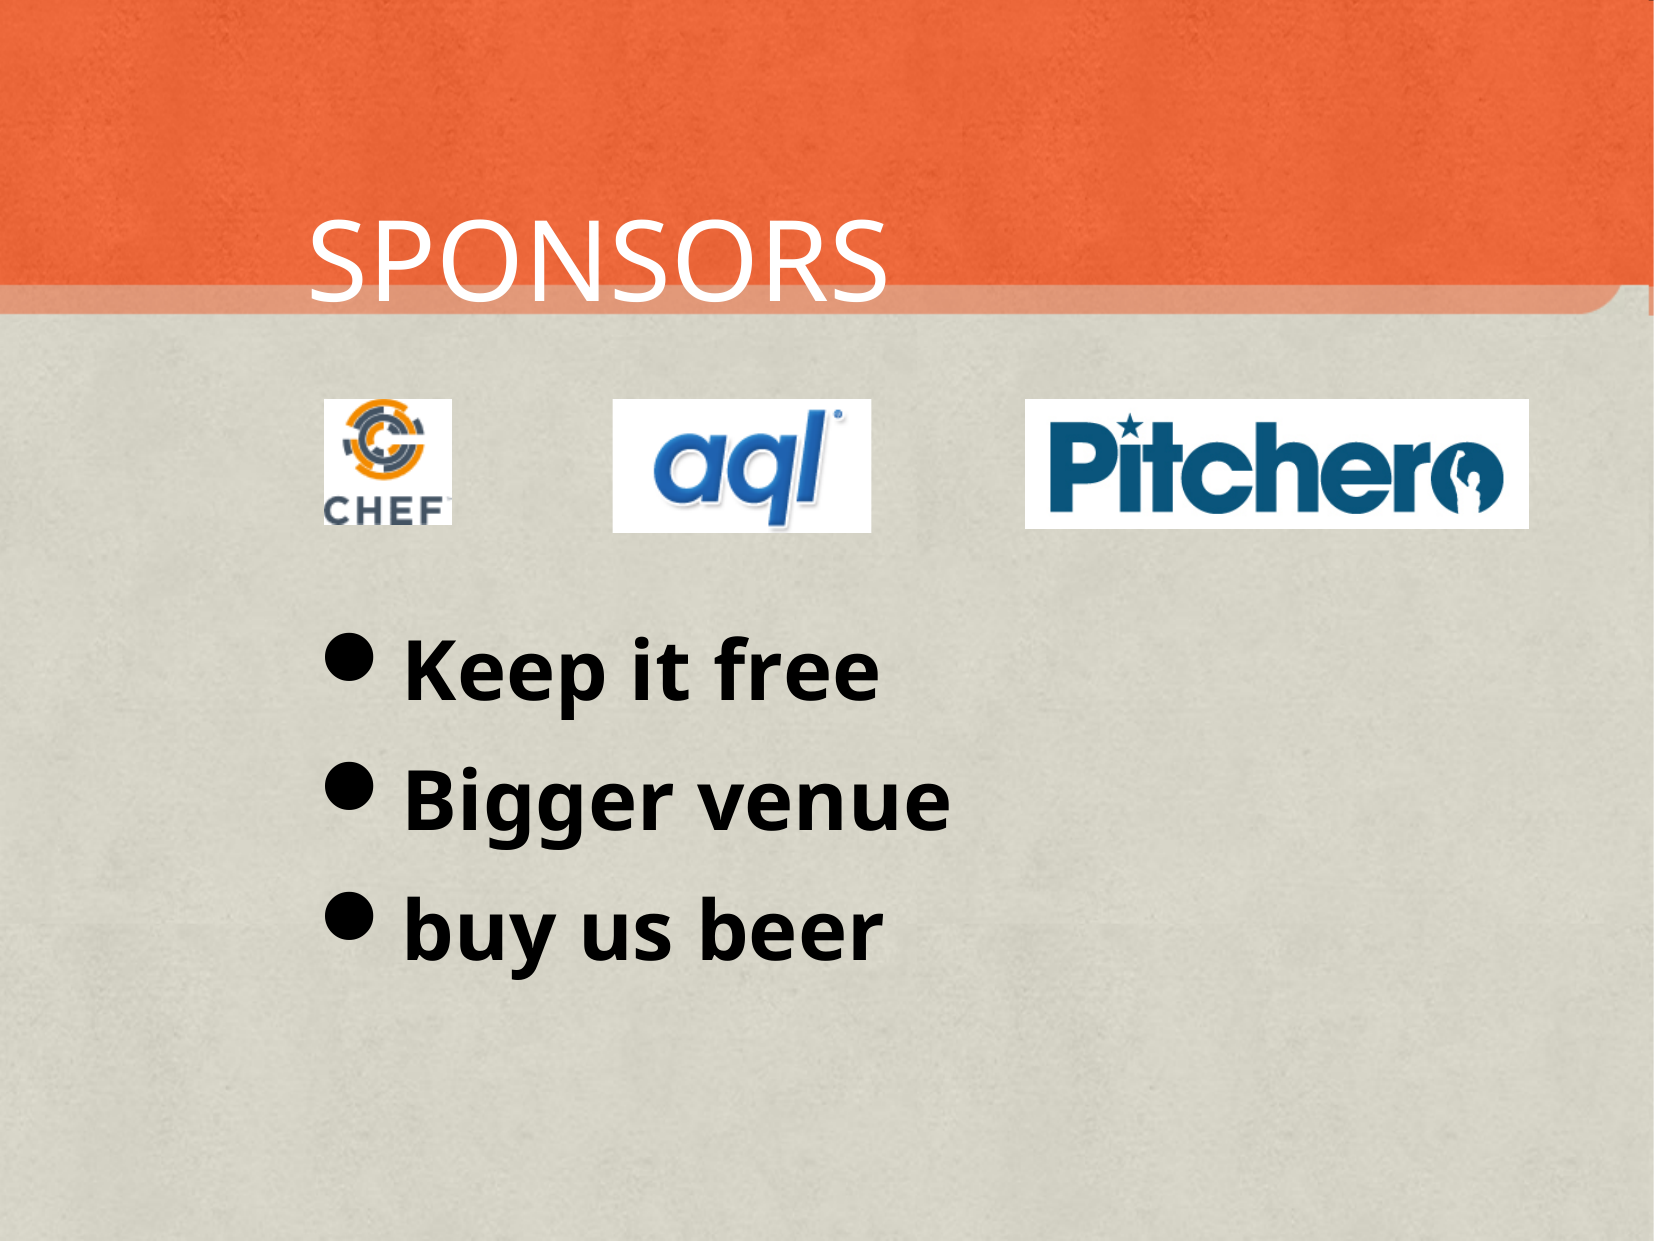

SPONSORS
Keep it free
Bigger venue
buy us beer